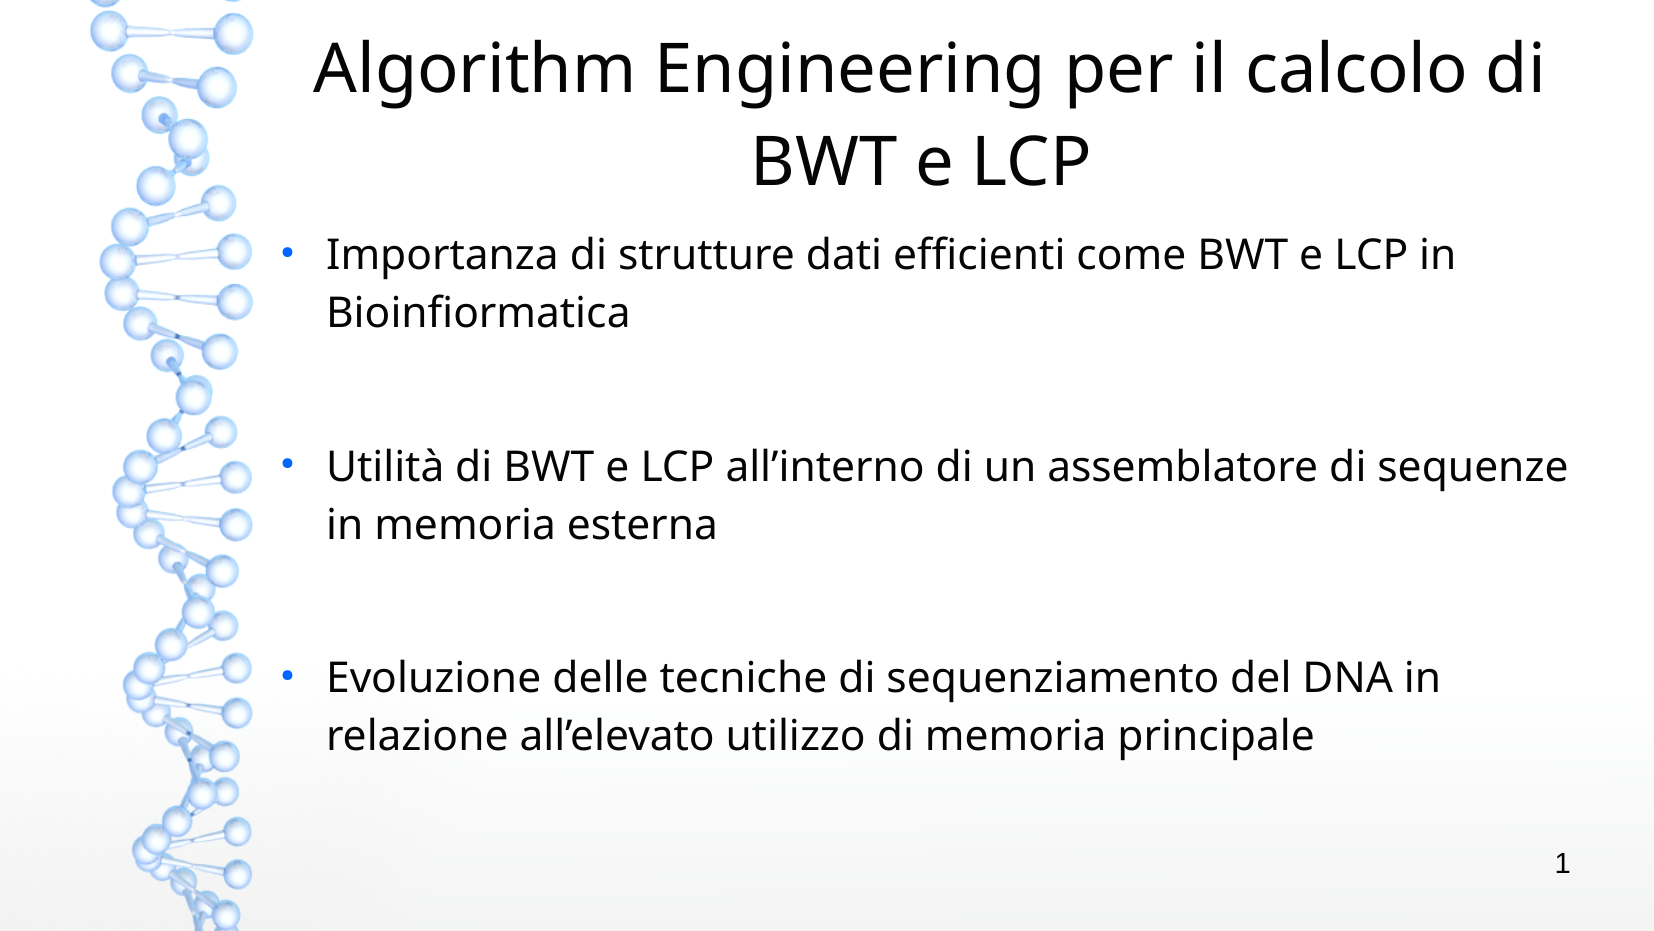

# Algorithm Engineering per il calcolo di BWT e LCP
Importanza di strutture dati efficienti come BWT e LCP in Bioinfiormatica
Utilità di BWT e LCP all’interno di un assemblatore di sequenze in memoria esterna
Evoluzione delle tecniche di sequenziamento del DNA in relazione all’elevato utilizzo di memoria principale
1